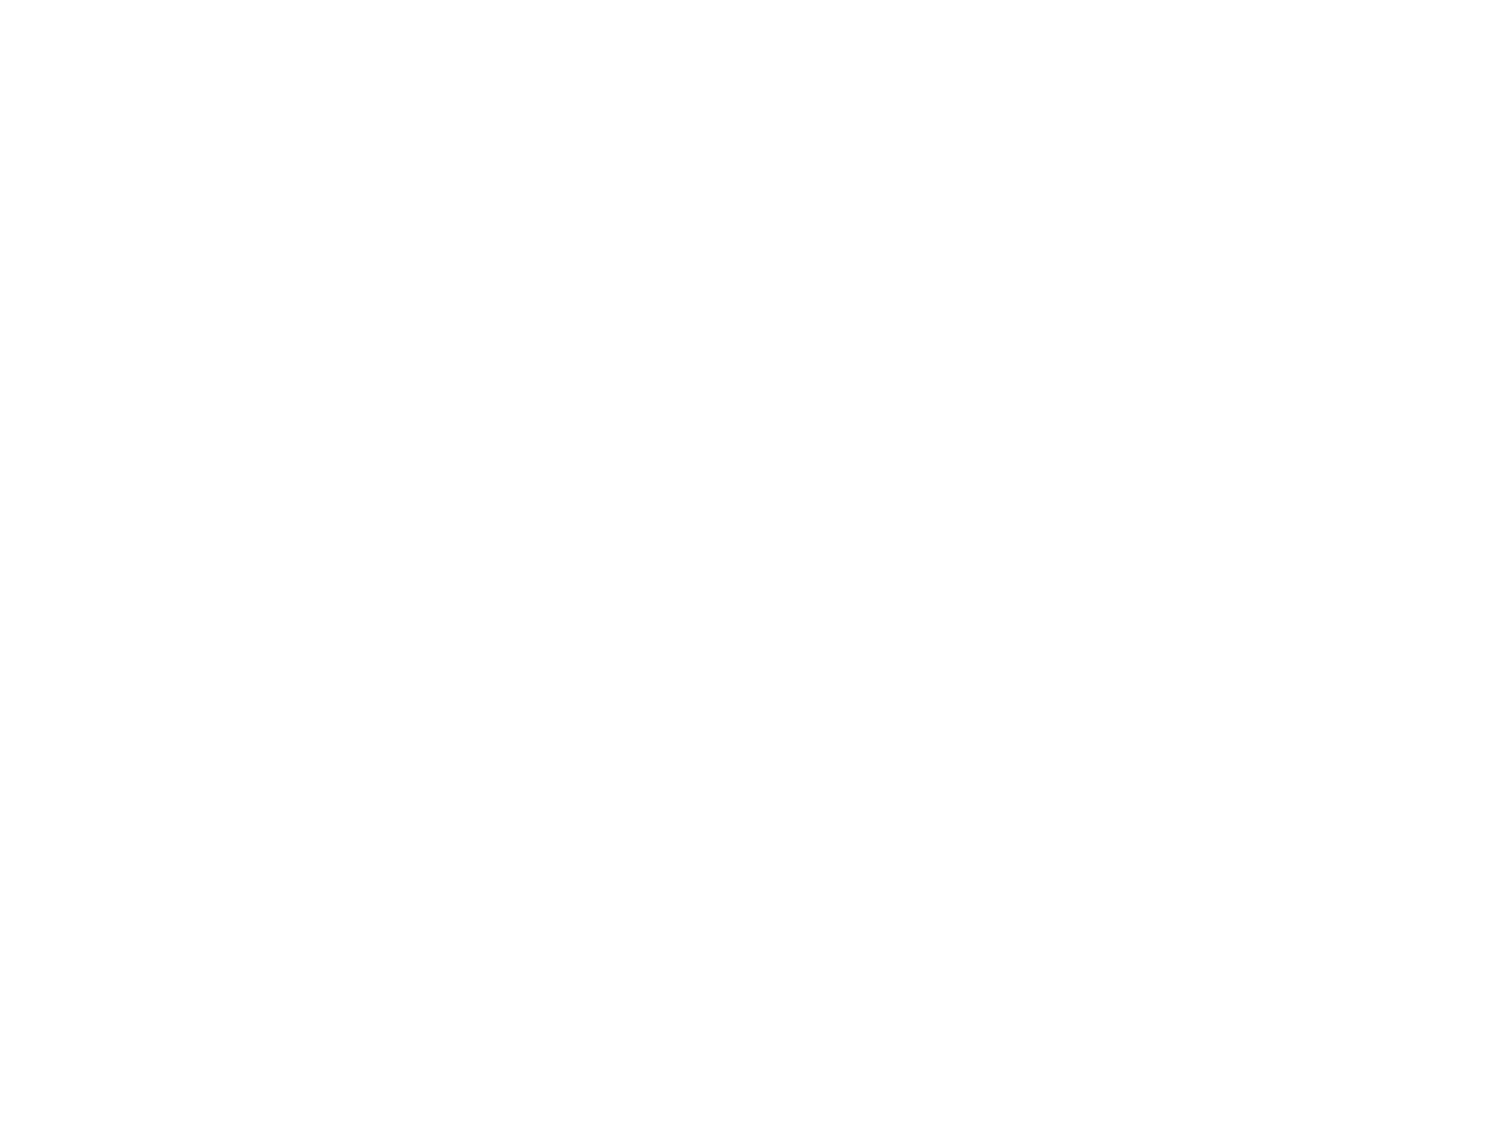

# Residual Diagnostics Residuals vs the Predictor Variables